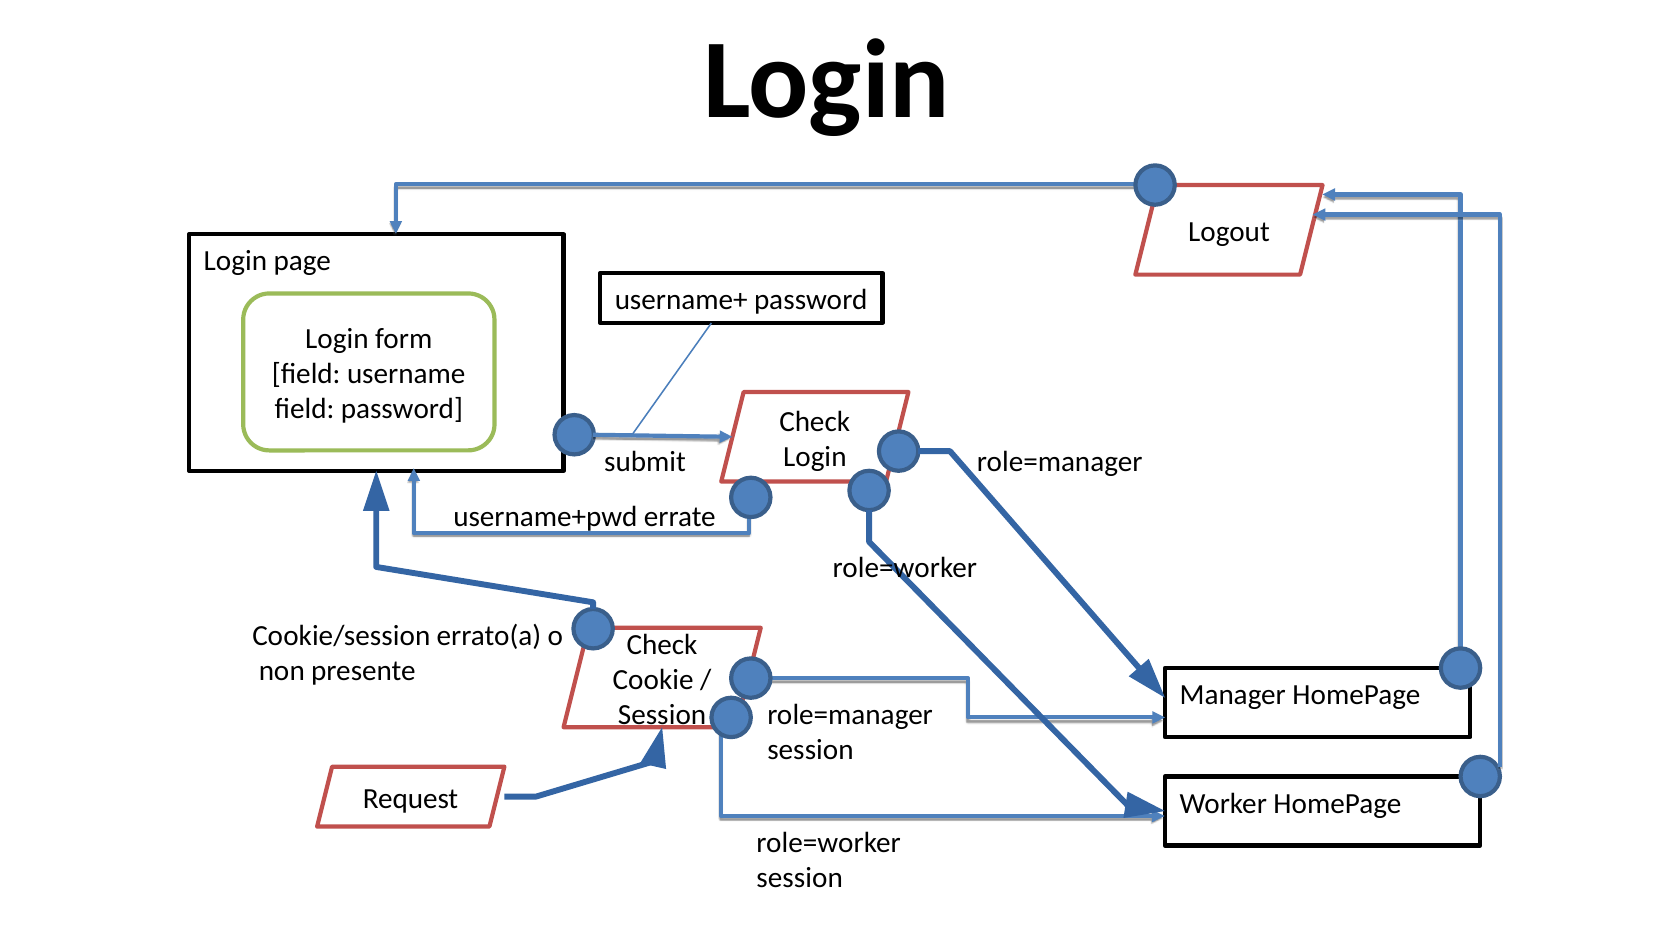

# Login
Logout
Login page
username+ password
Login form
[field: username
field: password]
Check
Login
role=manager
submit
username+pwd errate
role=worker
Cookie/session errato(a) o
 non presente
Check
Cookie / Session
Manager HomePage
role=manager
session
Request
Worker HomePage
role=worker
session